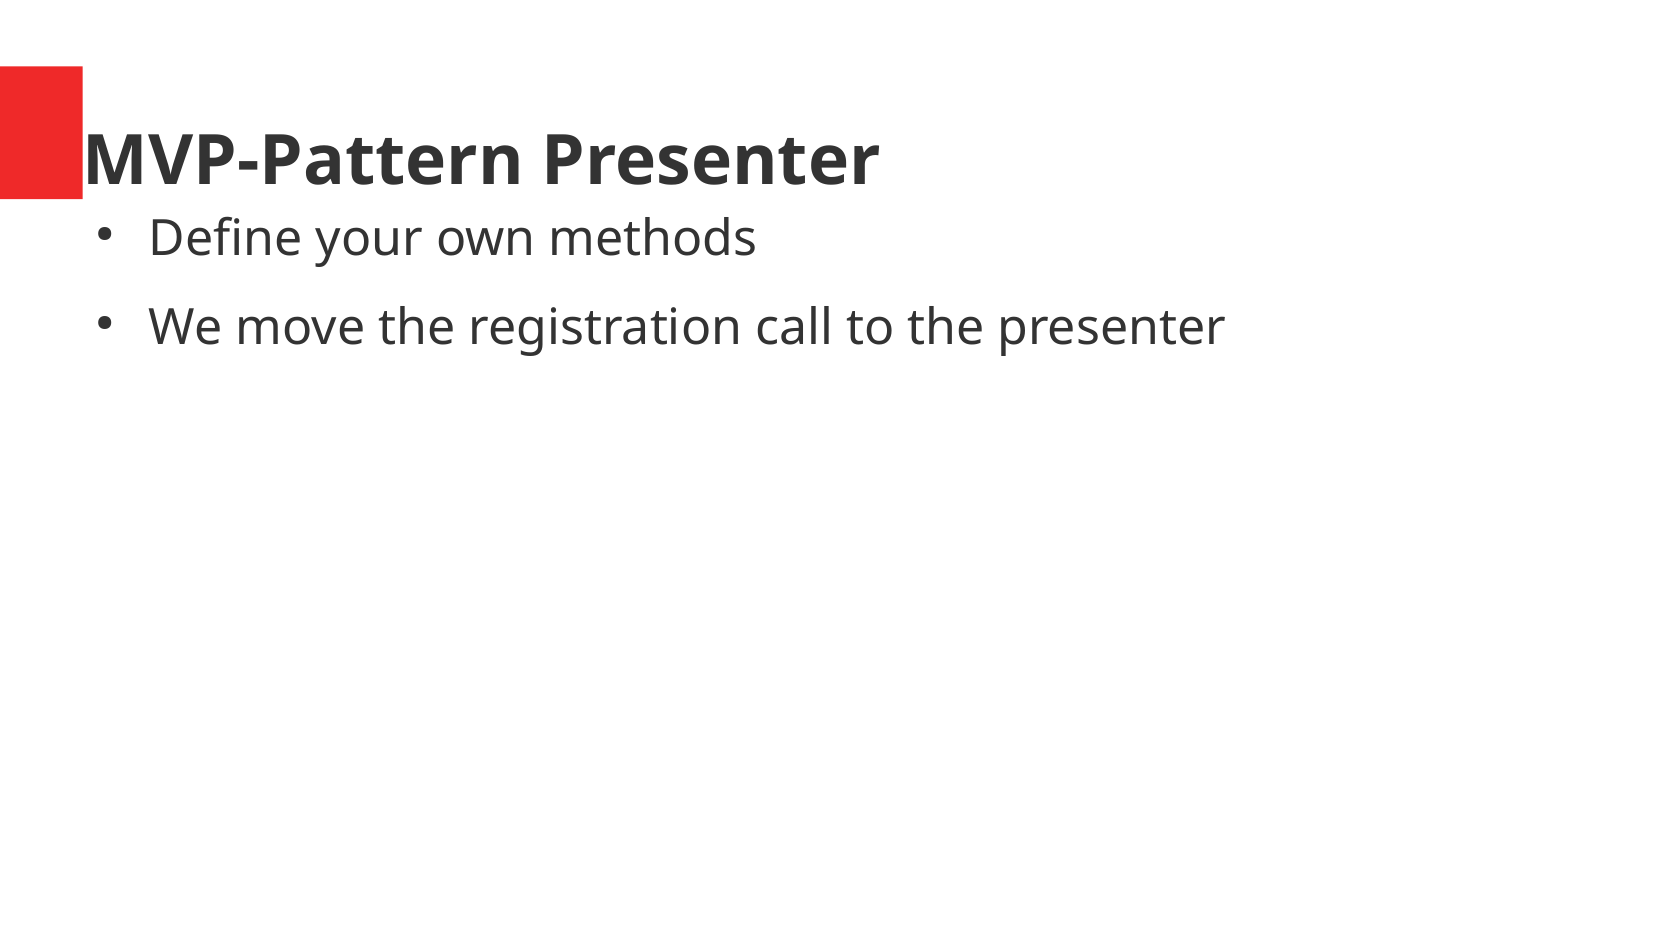

# MVP-Pattern Presenter
Define your own methods
We move the registration call to the presenter